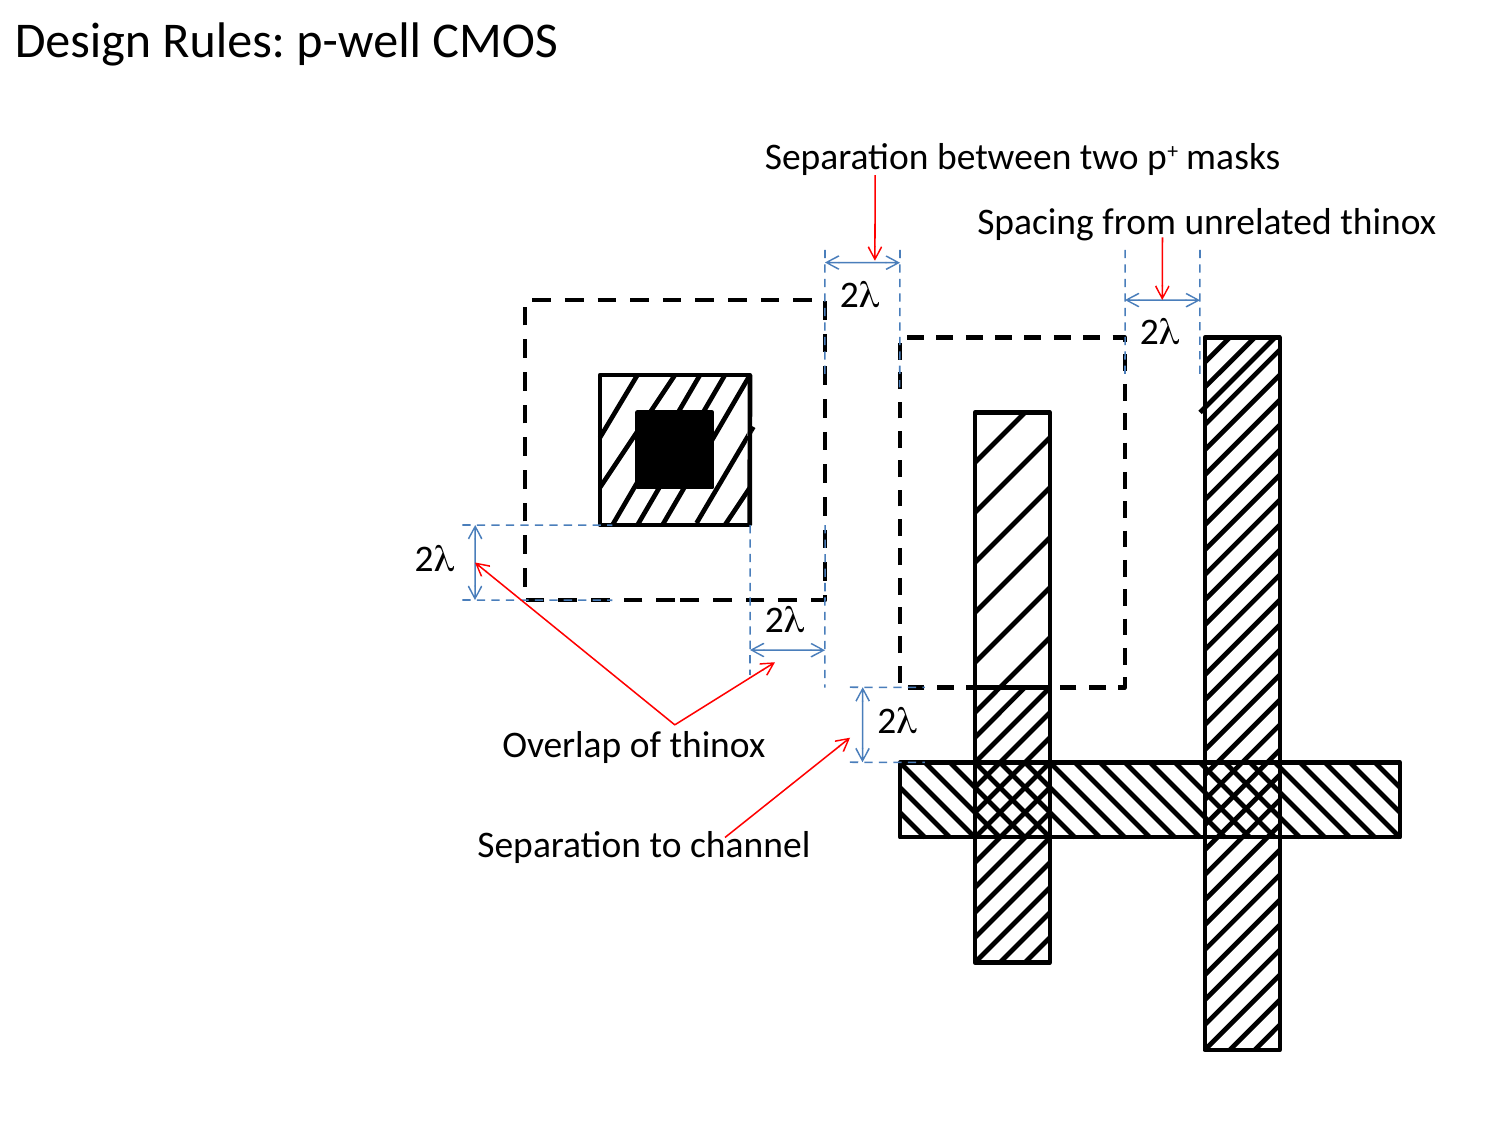

Design Rules: p-well CMOS
Separation between two p+ masks
Spacing from unrelated thinox
2
2
2
2
2
Overlap of thinox
Separation to channel